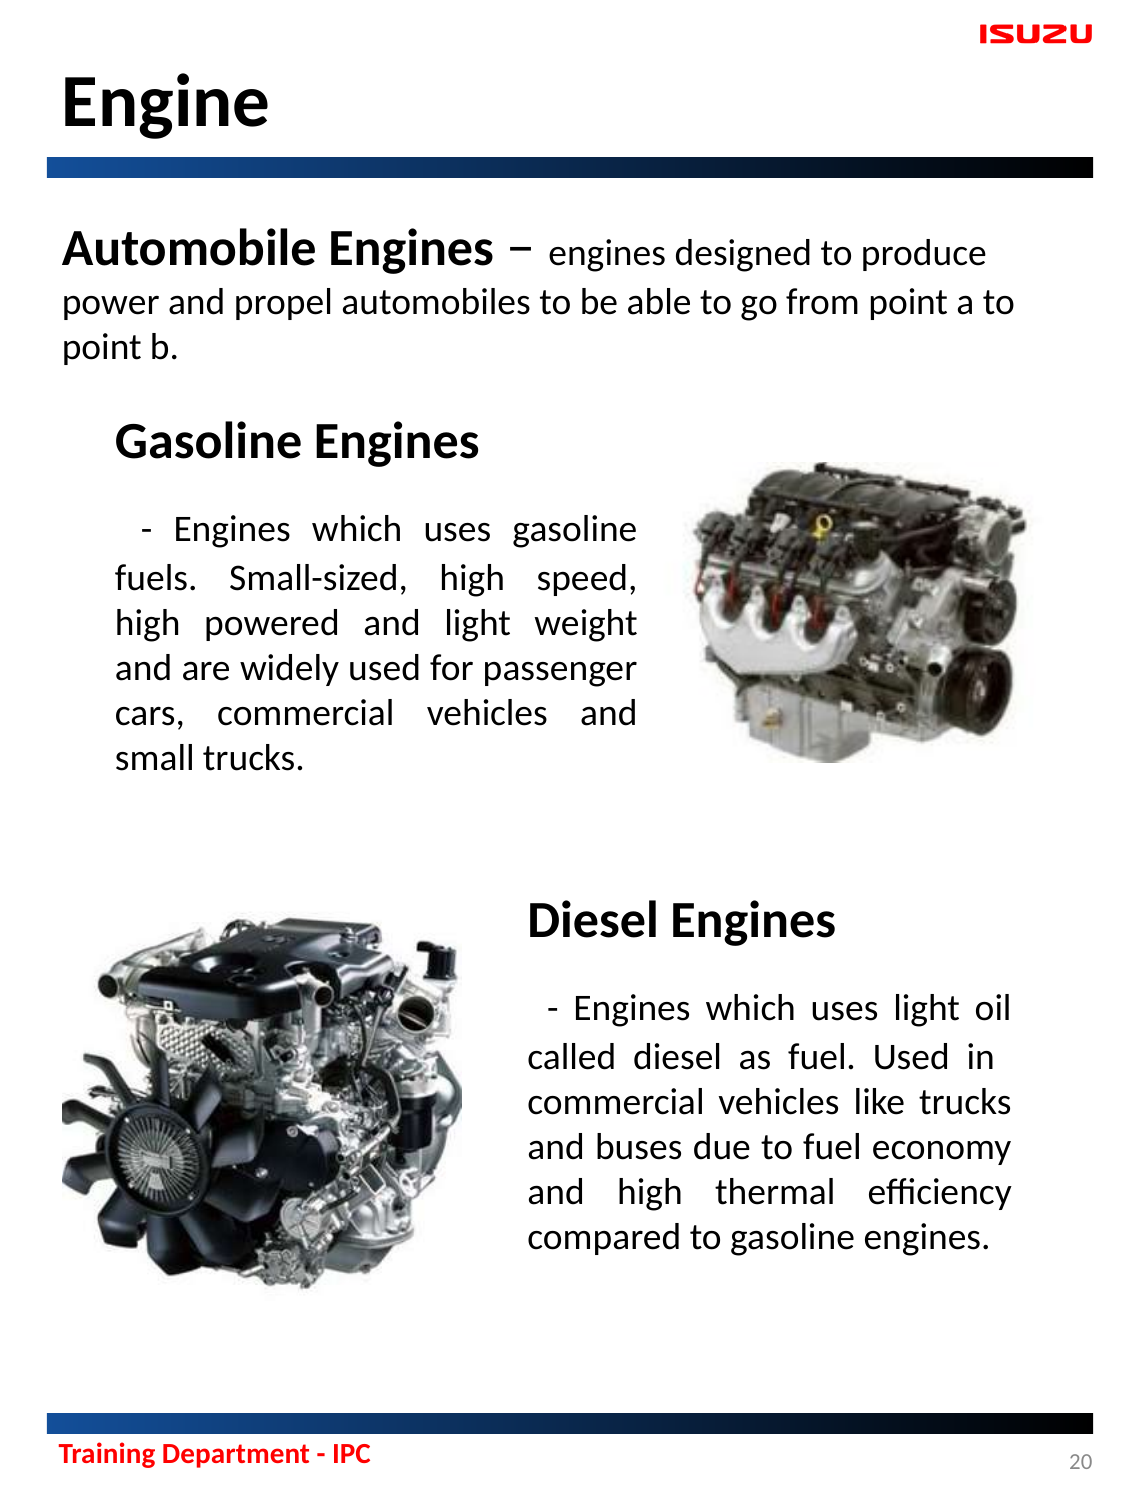

# Engine
Automobile Engines – engines designed to produce power and propel automobiles to be able to go from point a to point b.
Gasoline Engines
 - Engines which uses gasoline fuels. Small-sized, high speed, high powered and light weight and are widely used for passenger cars, commercial vehicles and small trucks.
Diesel Engines
 - Engines which uses light oil called diesel as fuel. Used in commercial vehicles like trucks and buses due to fuel economy and high thermal efficiency compared to gasoline engines.